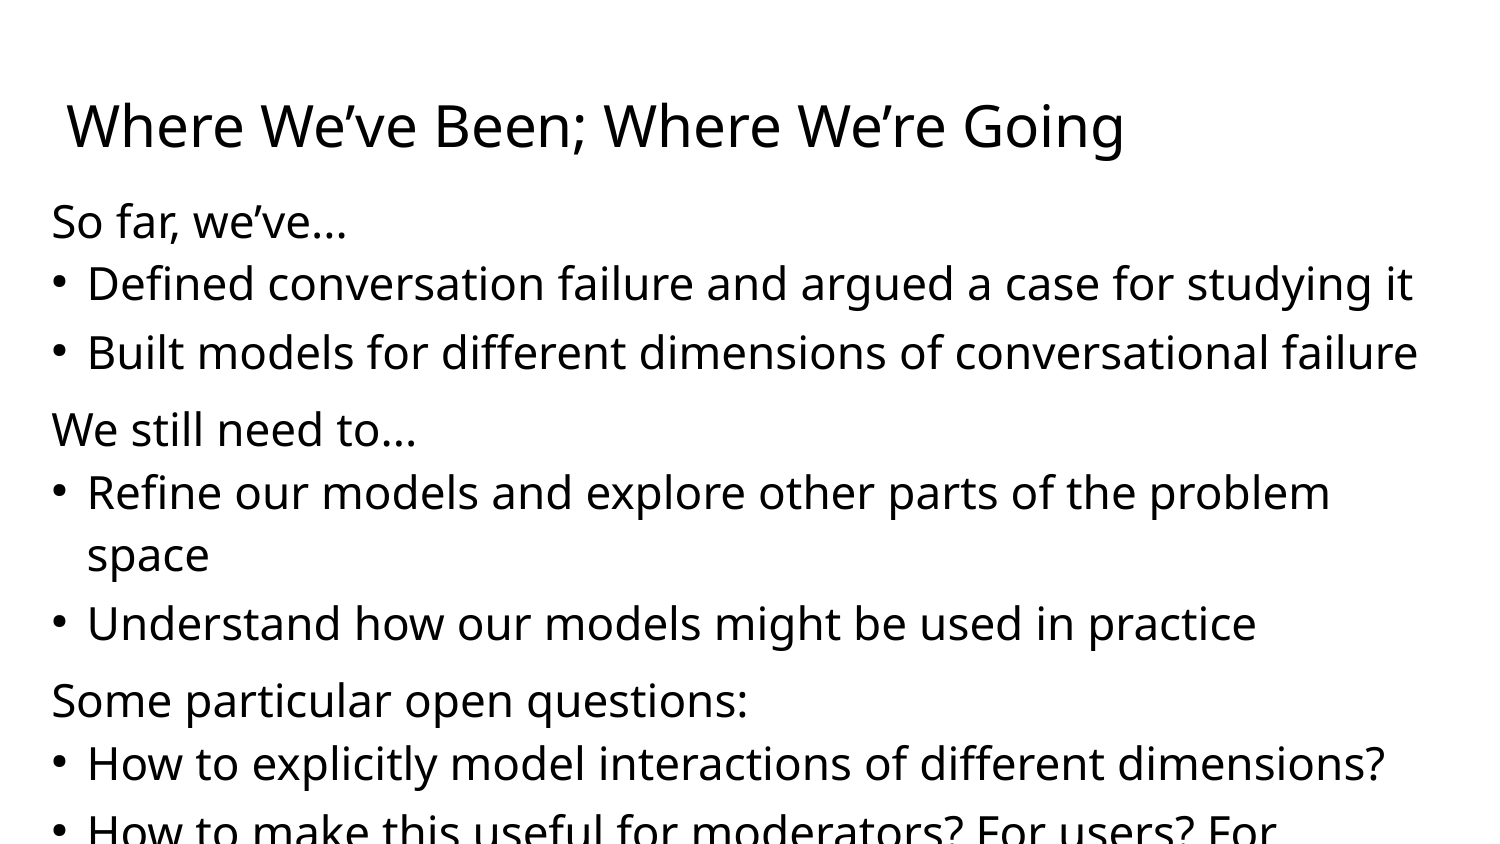

# Where We’ve Been; Where We’re Going
So far, we’ve...
Defined conversation failure and argued a case for studying it
Built models for different dimensions of conversational failure
We still need to...
Refine our models and explore other parts of the problem space
Understand how our models might be used in practice
Some particular open questions:
How to explicitly model interactions of different dimensions?
How to make this useful for moderators? For users? For others?
How to best measure impact on platforms/society?